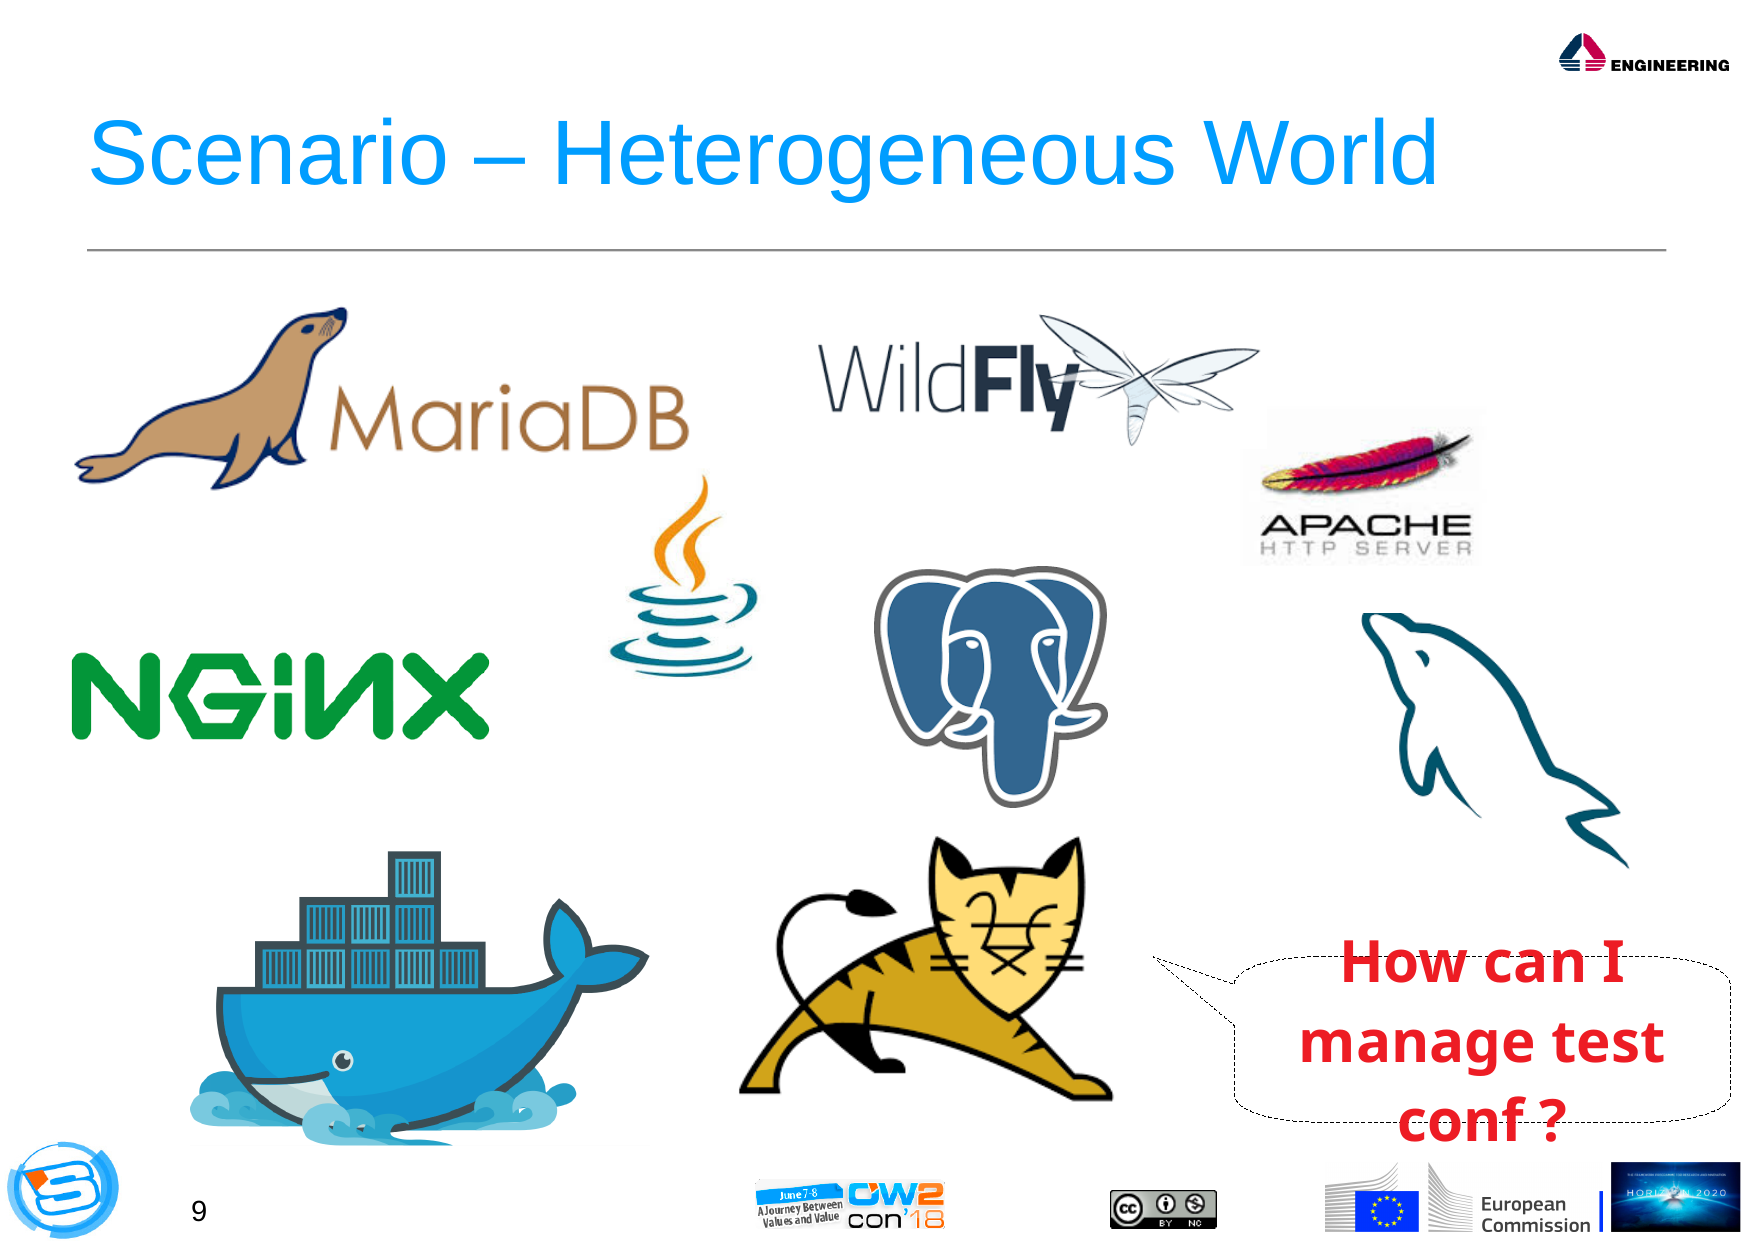

# Scenario – Heterogeneous World
How can I manage test conf ?